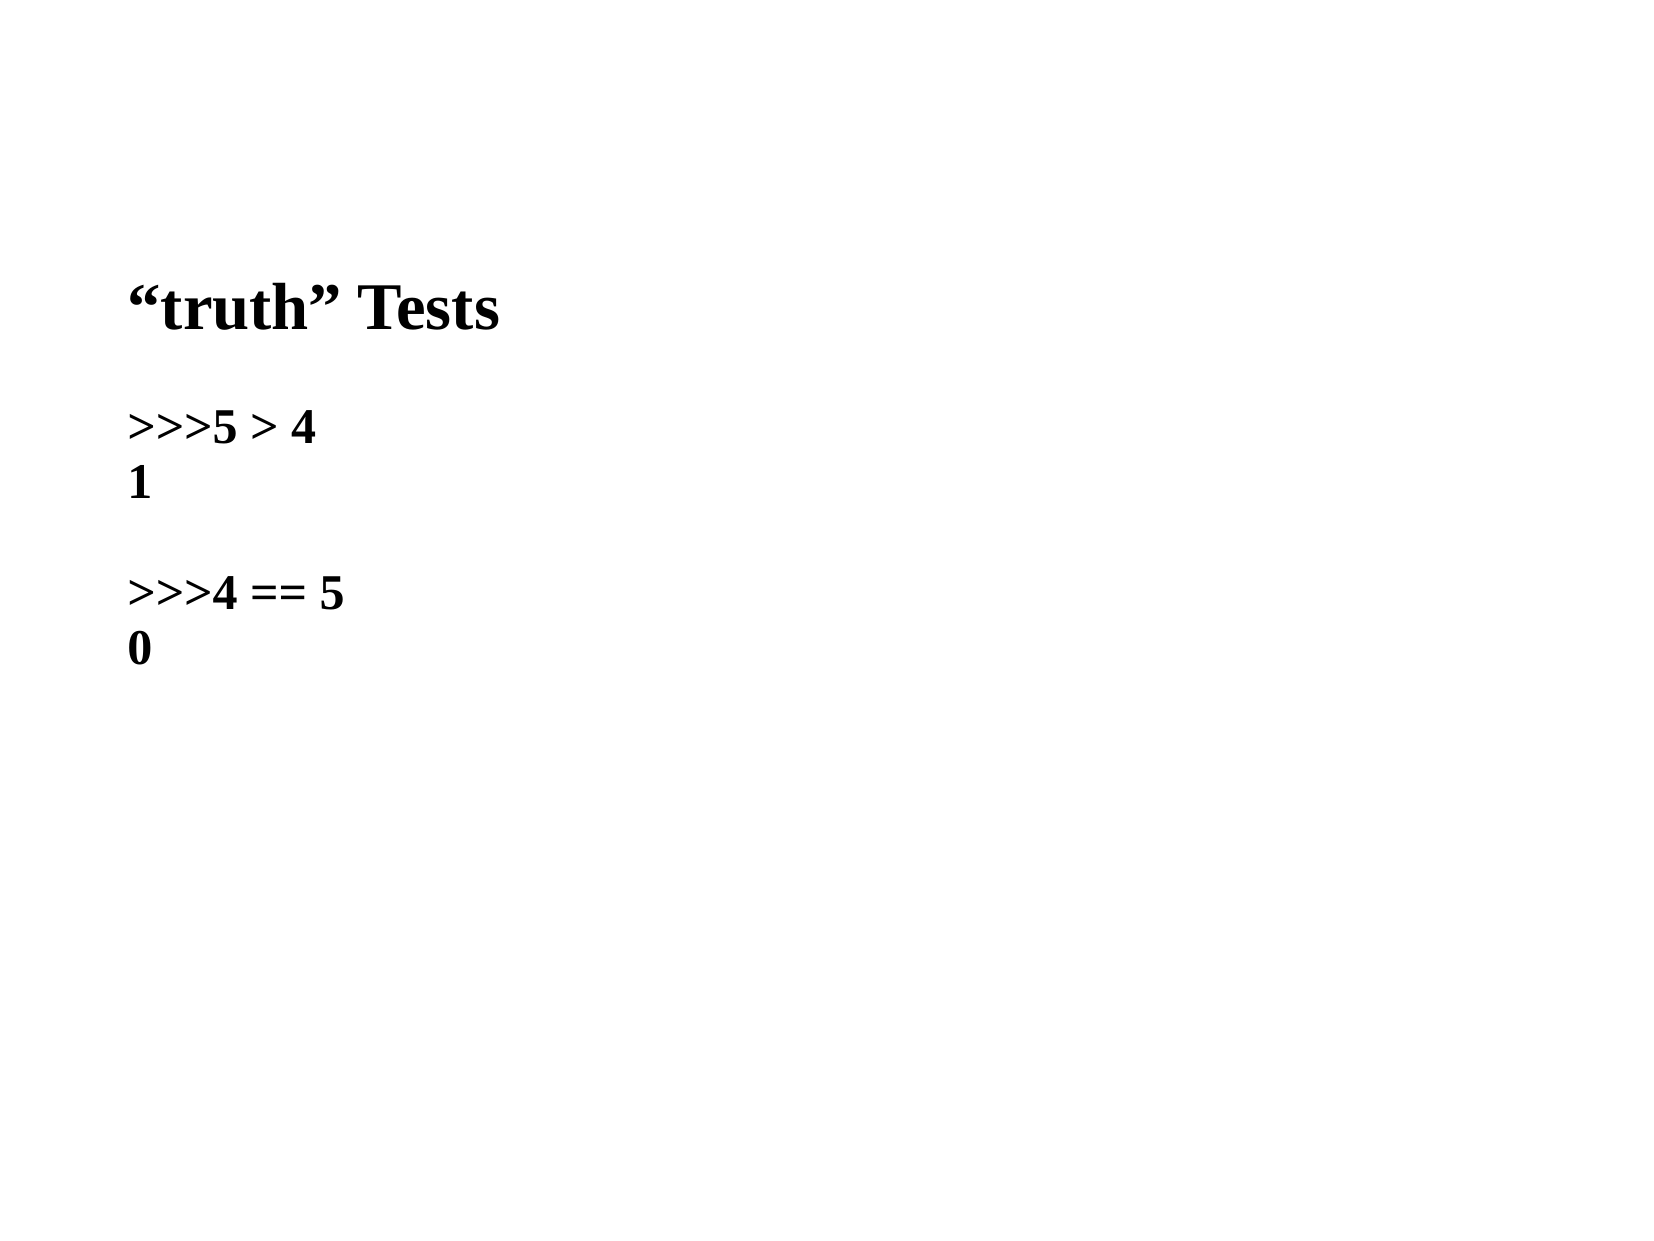

“truth” Tests
>>>5 > 4
1
>>>4 == 5
0